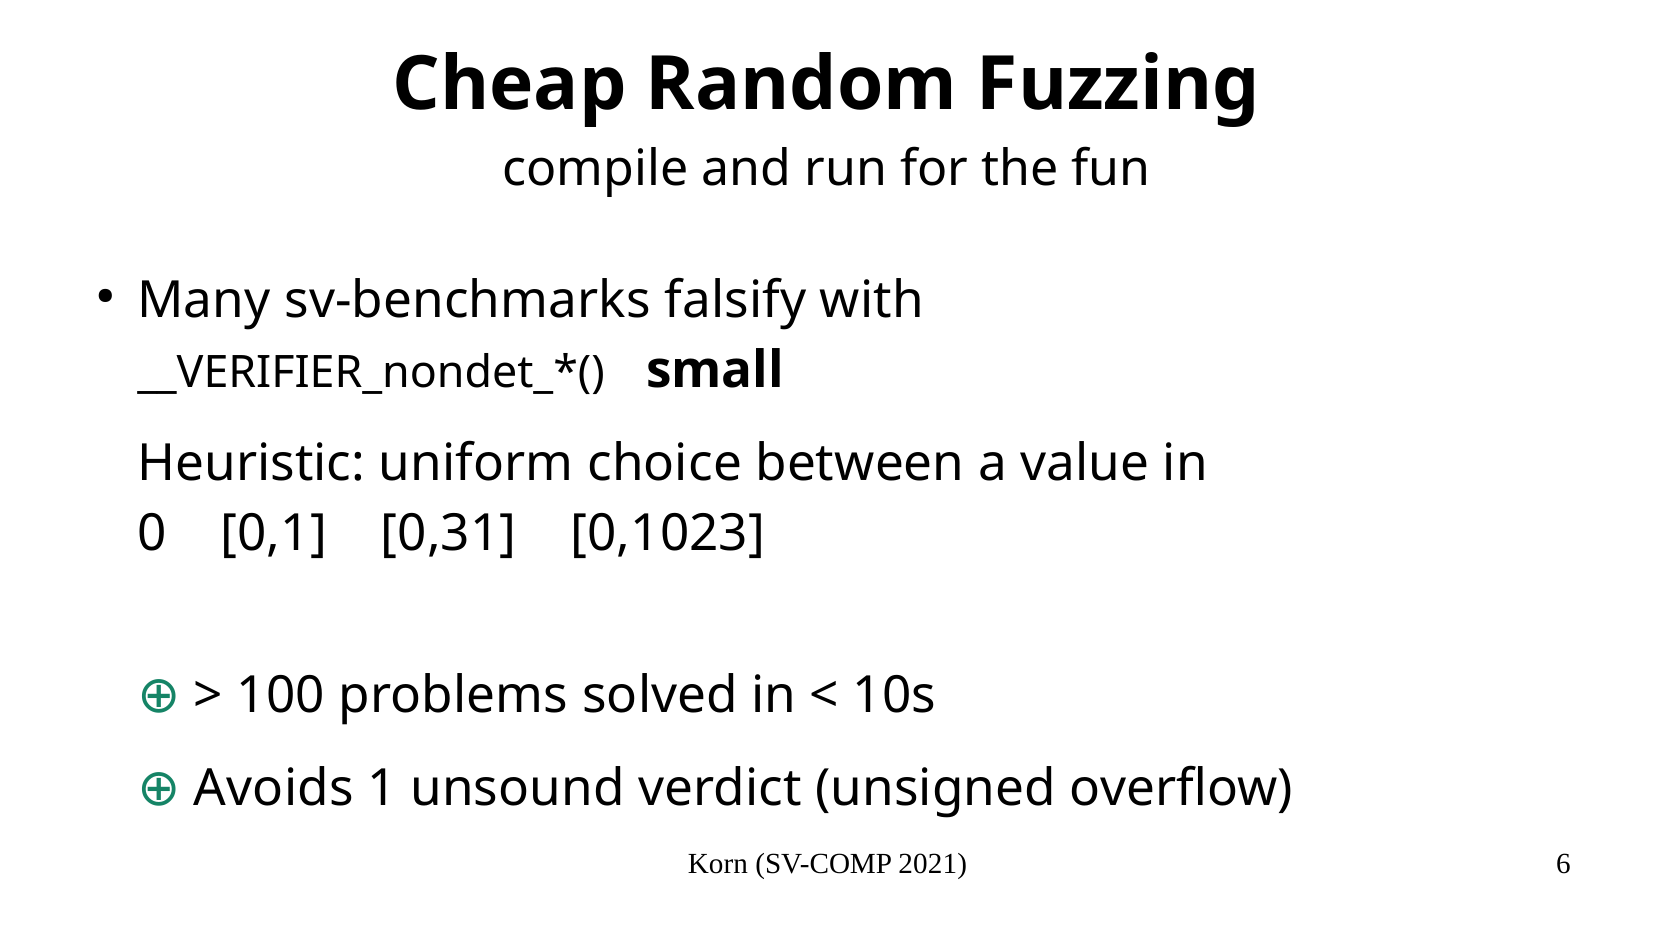

# Cheap Random Fuzzing compile and run for the fun
Many sv-benchmarks falsify with
__VERIFIER_nondet_*() small
Heuristic: uniform choice between a value in
0 [0,1] [0,31] [0,1023]
⊕ > 100 problems solved in < 10s
⊕ Avoids 1 unsound verdict (unsigned overflow)
Korn (SV-COMP 2021)
6